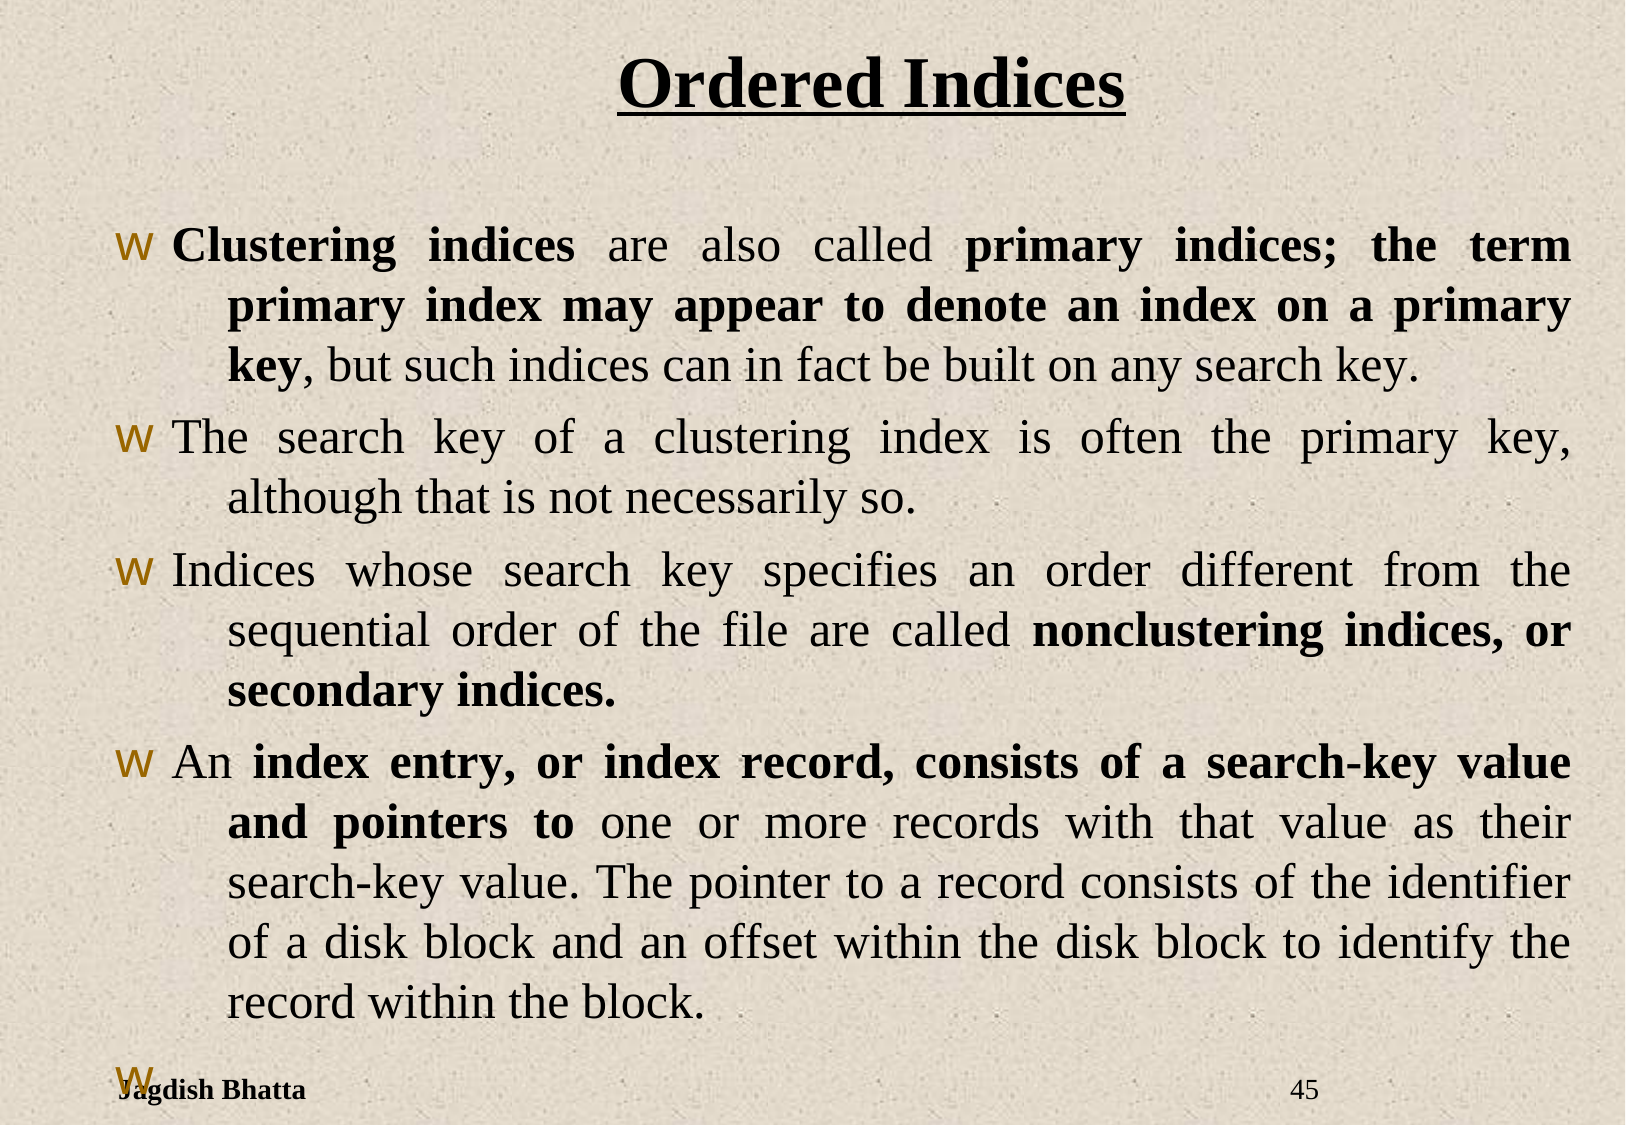

# Ordered Indices
Clustering indices are also called primary indices; the term primary index may appear to denote an index on a primary key, but such indices can in fact be built on any search key.
The search key of a clustering index is often the primary key, although that is not necessarily so.
Indices whose search key specifies an order different from the sequential order of the file are called nonclustering indices, or secondary indices.
An index entry, or index record, consists of a search-key value and pointers to one or more records with that value as their search-key value. The pointer to a record consists of the identifier of a disk block and an offset within the disk block to identify the record within the block.
Jagdish Bhatta
44